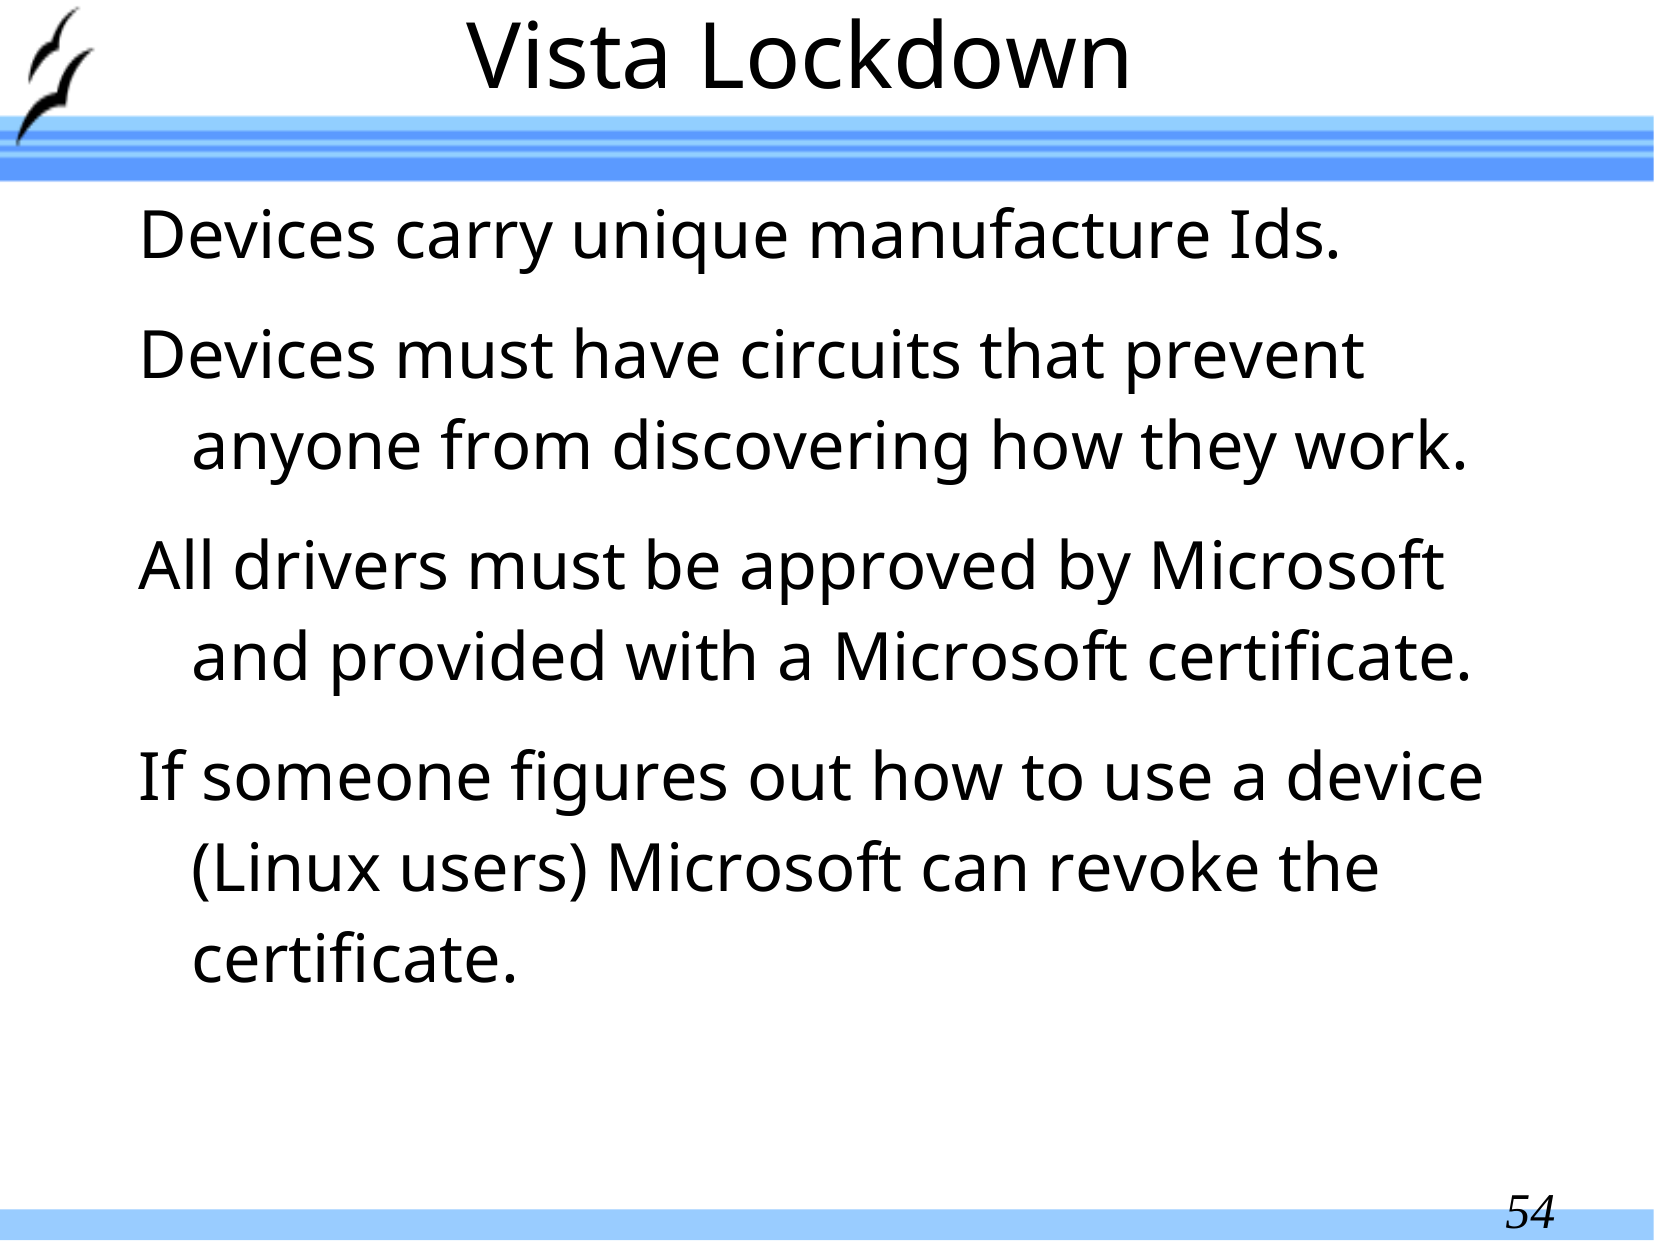

# Vista Lockdown
Devices carry unique manufacture Ids.
Devices must have circuits that prevent anyone from discovering how they work.
All drivers must be approved by Microsoft and provided with a Microsoft certificate.
If someone figures out how to use a device (Linux users) Microsoft can revoke the certificate.